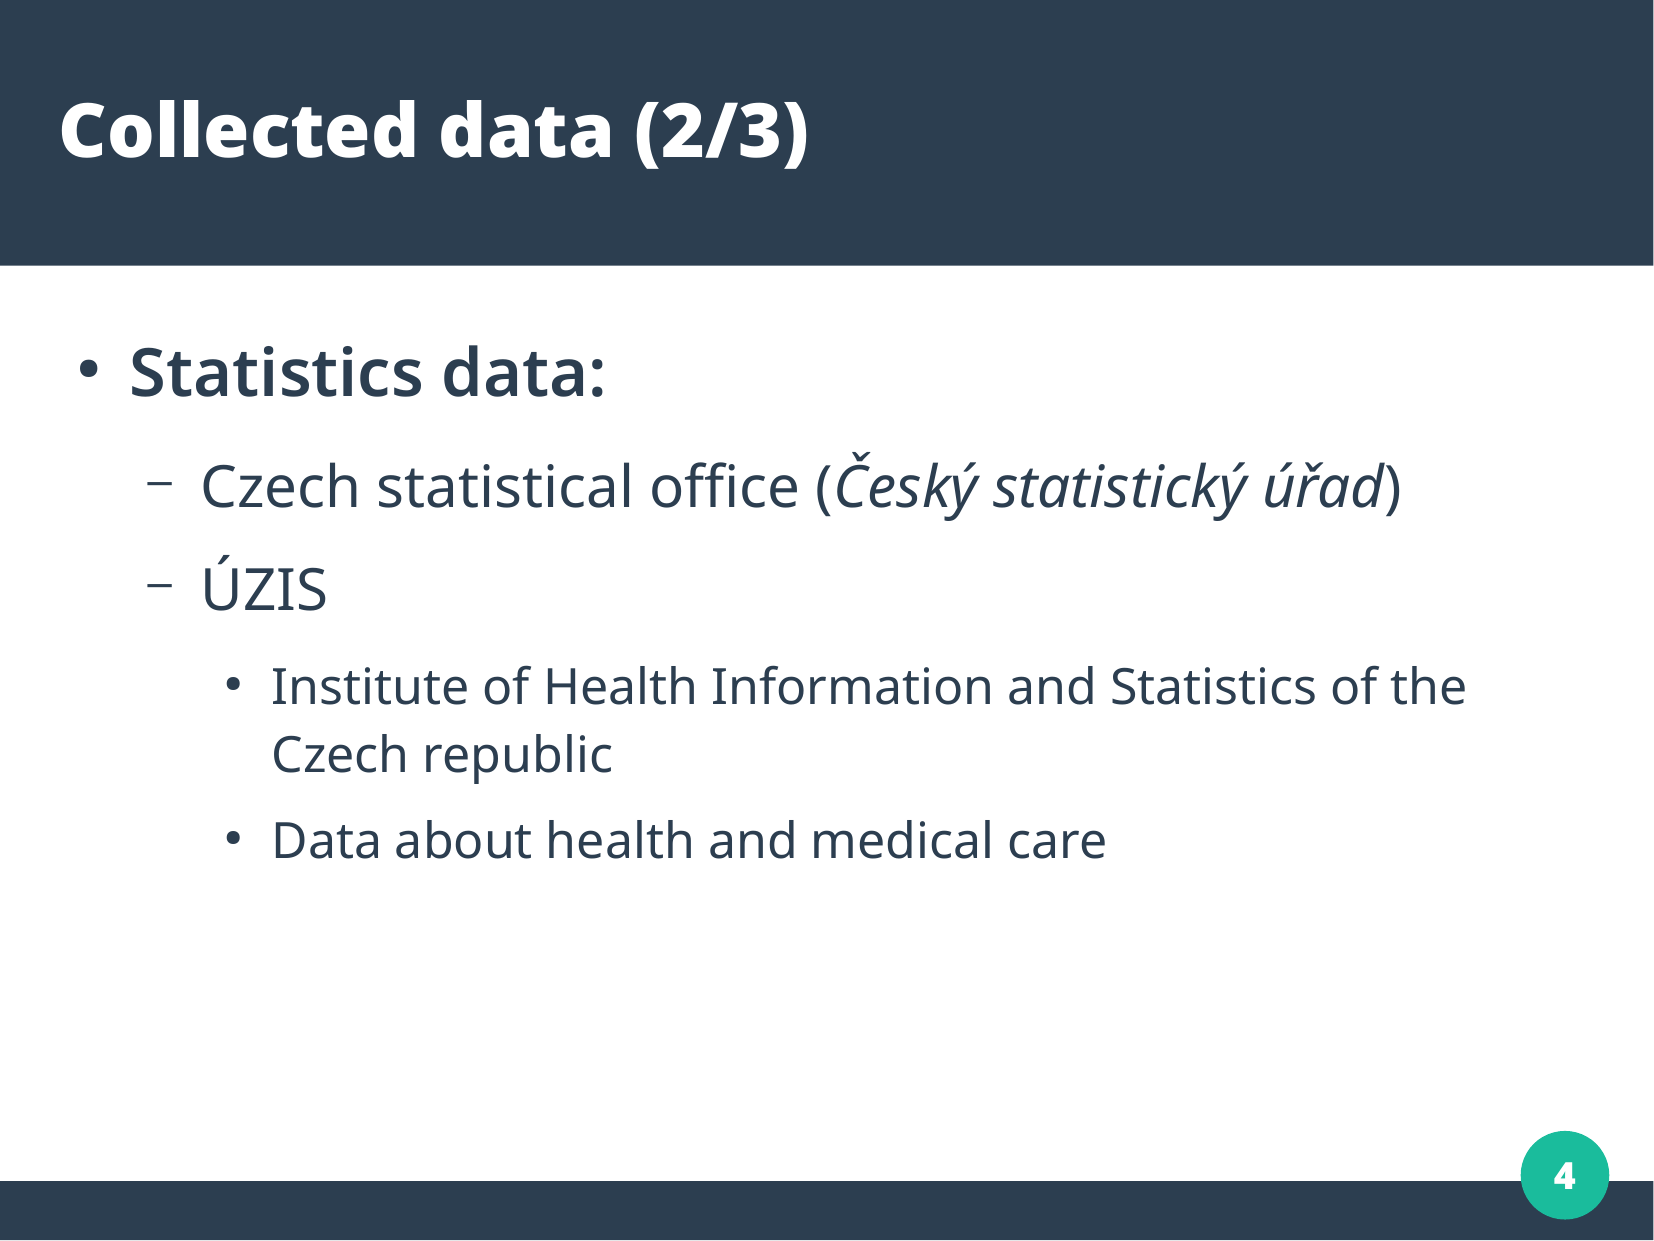

# Collected data (2/3)
Statistics data:
Czech statistical office (Český statistický úřad)
ÚZIS
Institute of Health Information and Statistics of the Czech republic
Data about health and medical care
4